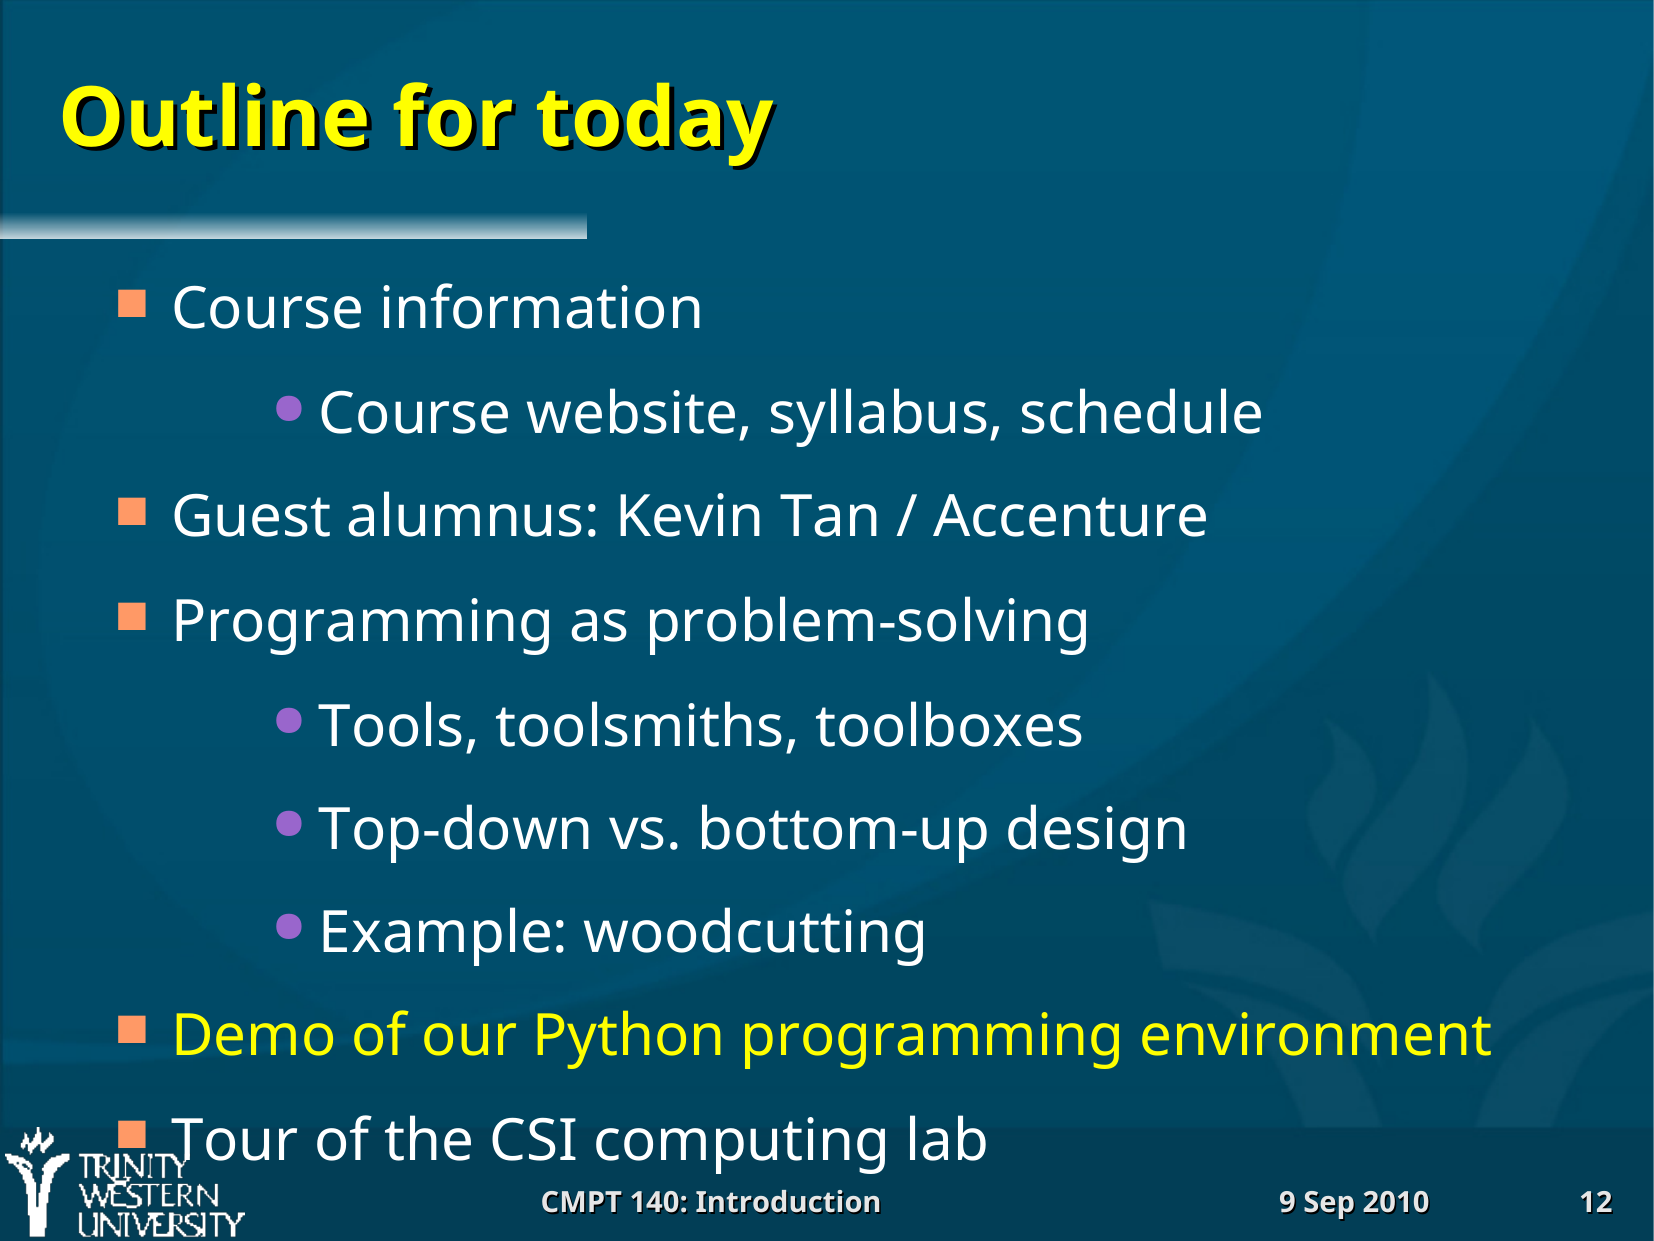

# Outline for today
Course information
Course website, syllabus, schedule
Guest alumnus: Kevin Tan / Accenture
Programming as problem-solving
Tools, toolsmiths, toolboxes
Top-down vs. bottom-up design
Example: woodcutting
Demo of our Python programming environment
Tour of the CSI computing lab
CMPT 140: Introduction
9 Sep 2010
12